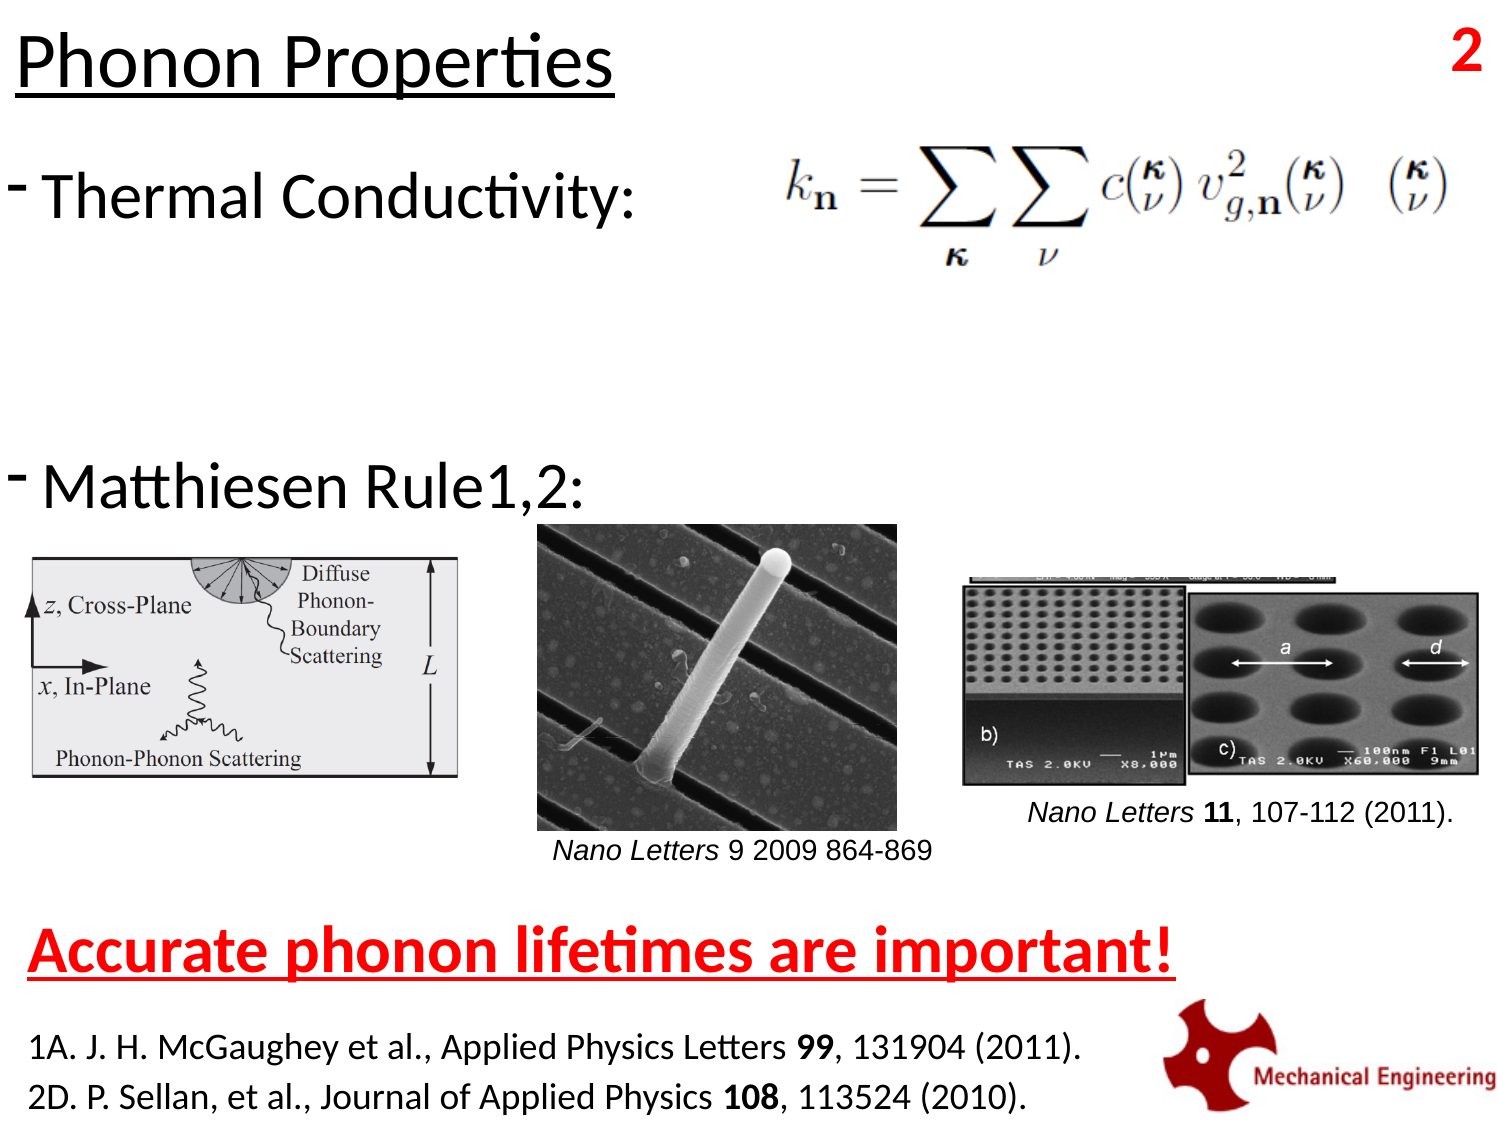

# Phonon Properties
2
Thermal Conductivity:
Matthiesen Rule1,2:
Nano Letters 11, 107-112 (2011).
Nano Letters 9 2009 864-869
Accurate phonon lifetimes are important!
1A. J. H. McGaughey et al., Applied Physics Letters 99, 131904 (2011).
2D. P. Sellan, et al., Journal of Applied Physics 108, 113524 (2010).